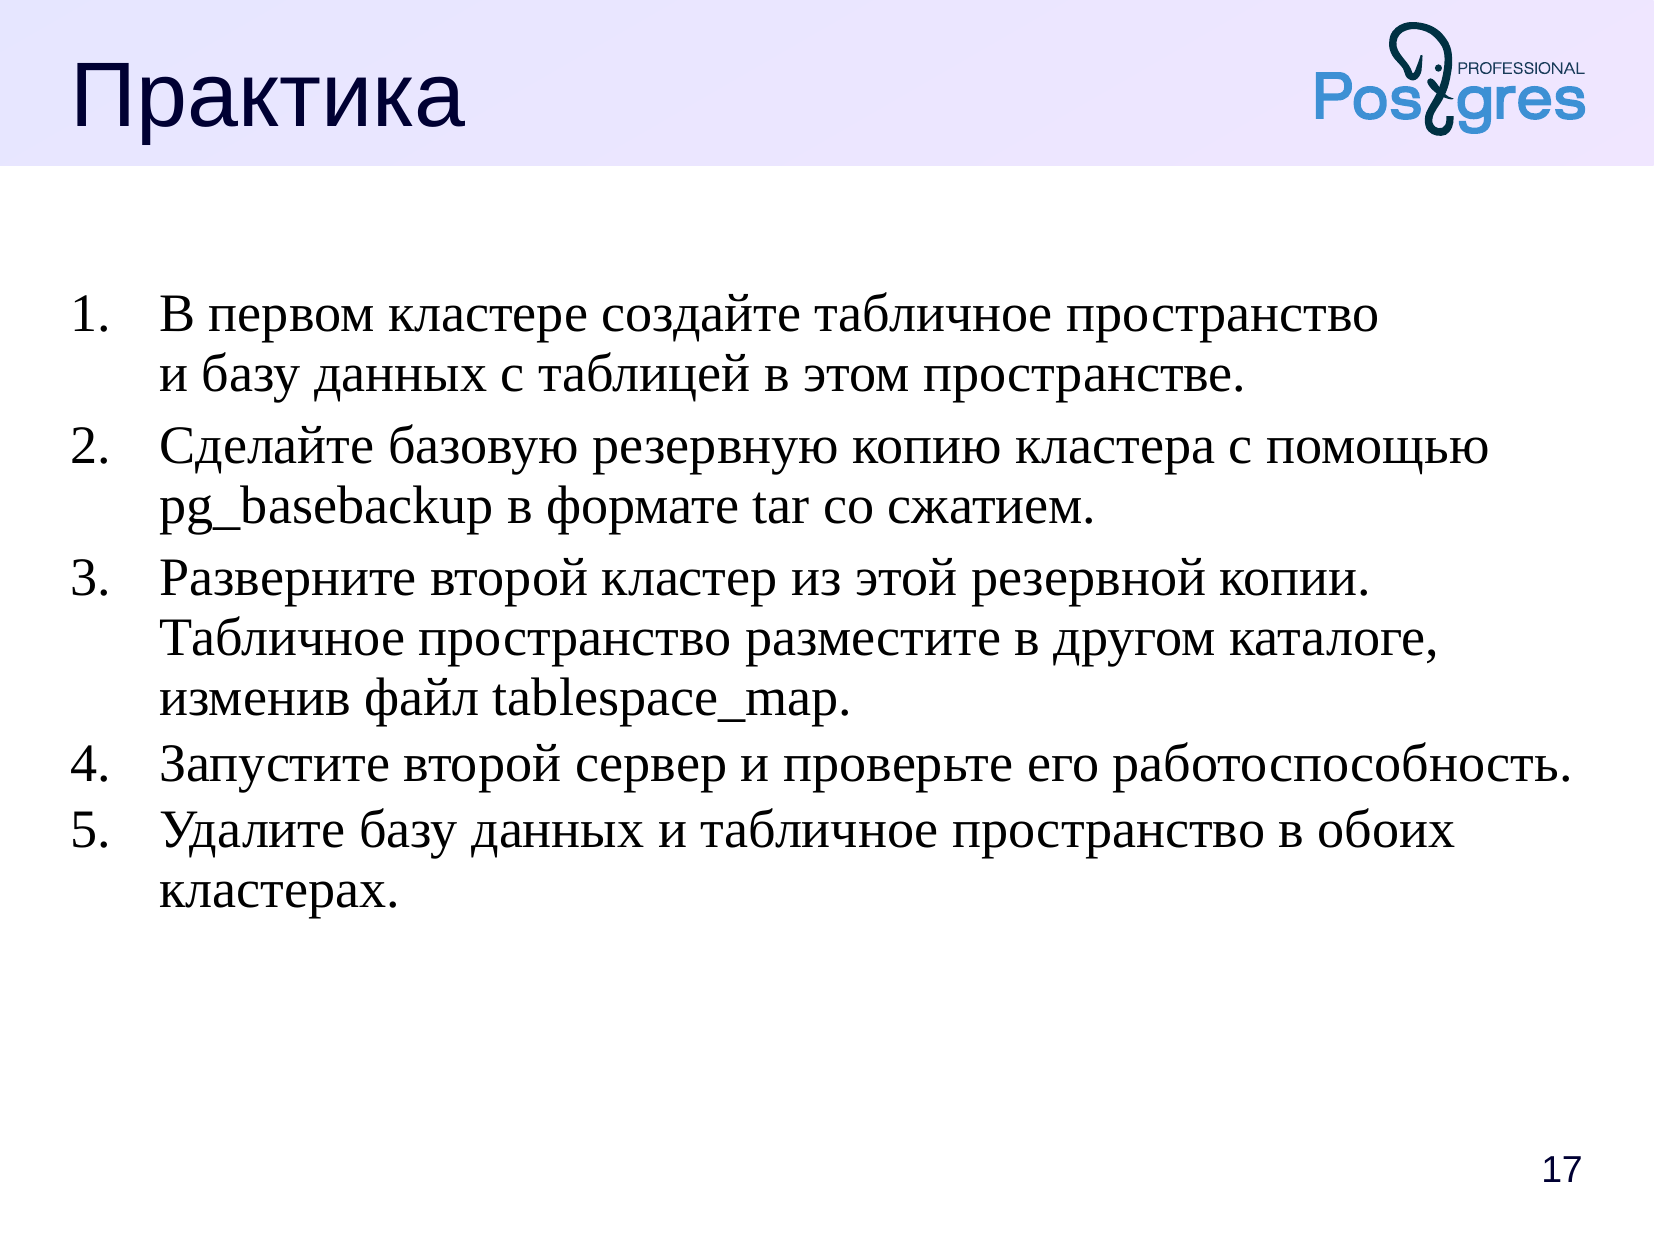

# Практика
В первом кластере создайте табличное пространство
и базу данных с таблицей в этом пространстве.
Сделайте базовую резервную копию кластера с помощью pg_basebackup в формате tar со сжатием.
Разверните второй кластер из этой резервной копии. Табличное пространство разместите в другом каталоге, изменив файл tablespace_map.
Запустите второй сервер и проверьте его работоспособность.
Удалите базу данных и табличное пространство в обоих кластерах.